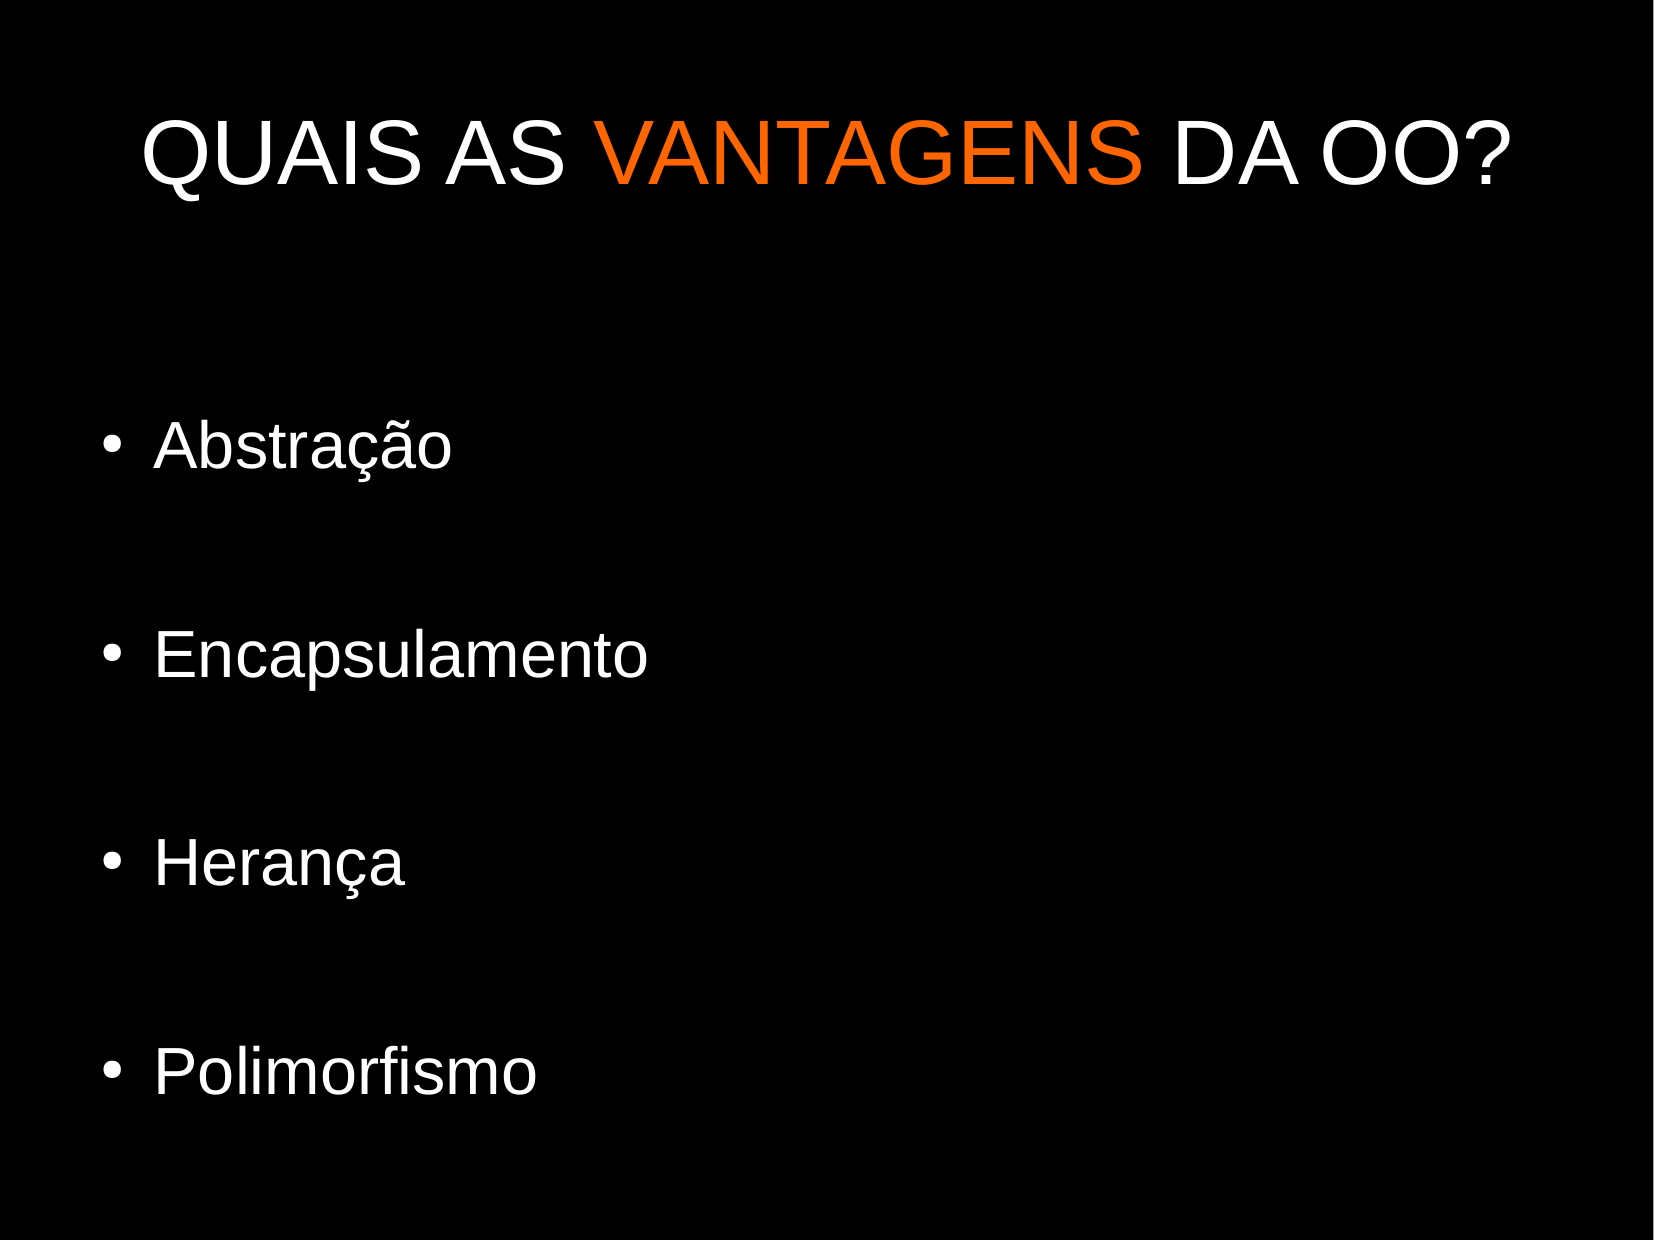

# QUAIS AS VANTAGENS DA OO?
Abstração
Encapsulamento
Herança
Polimorfismo